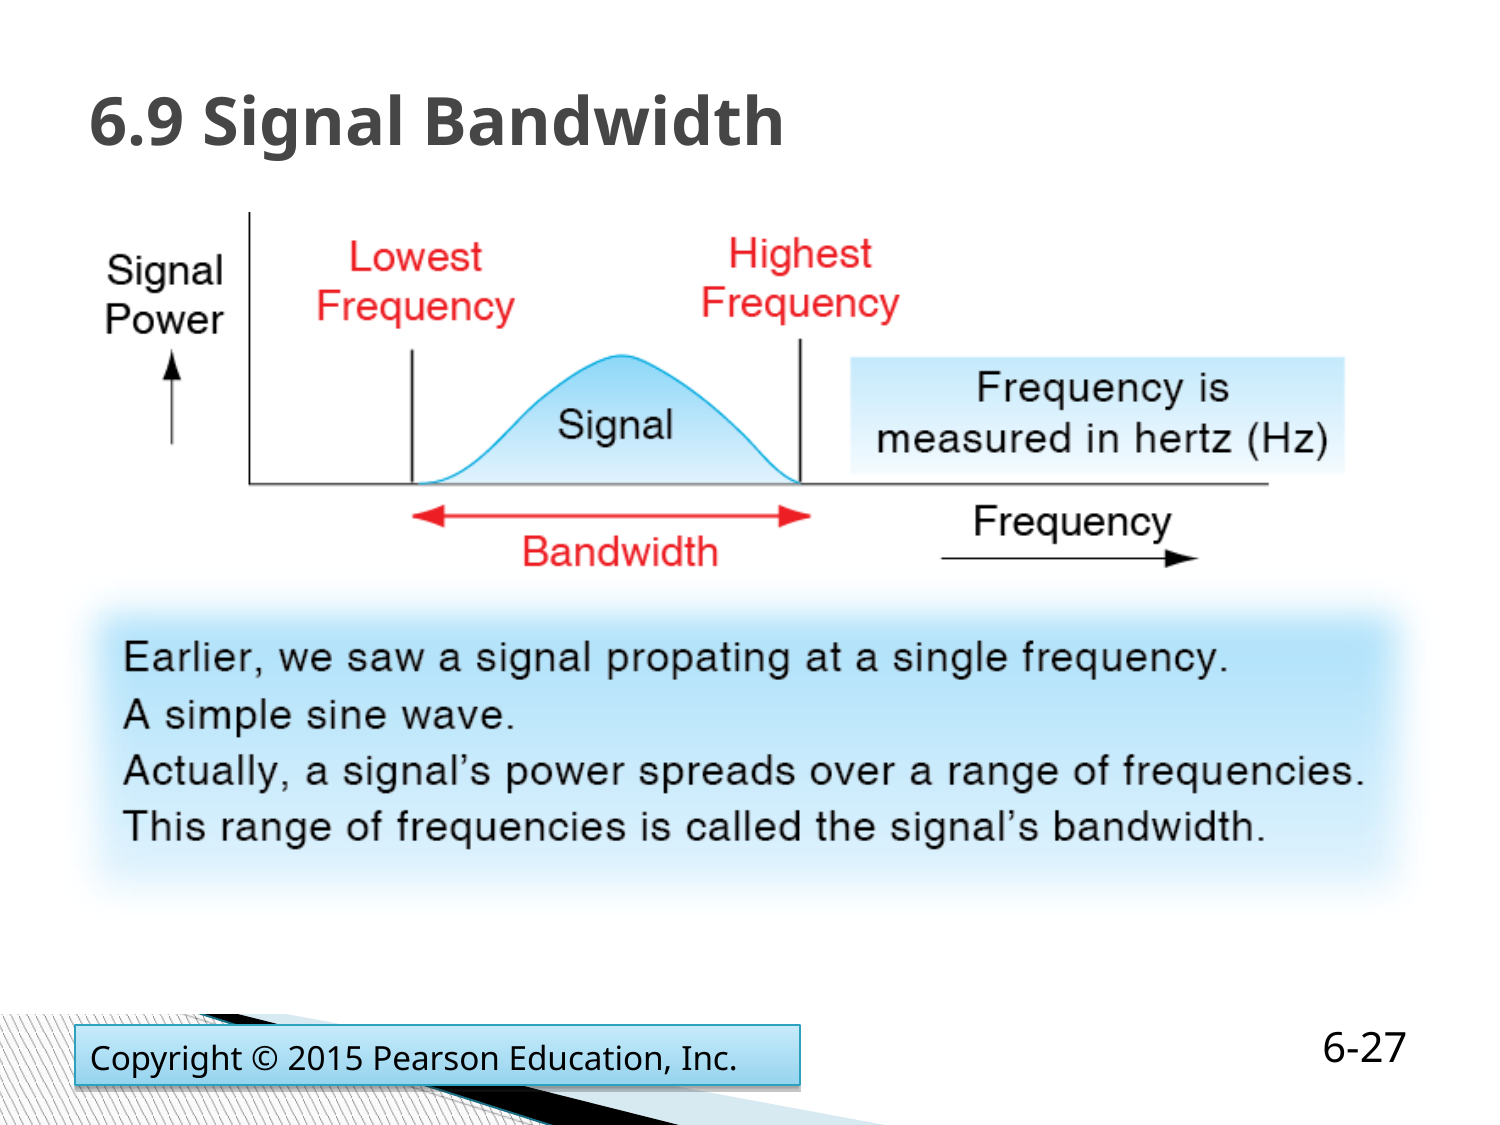

# 6.9 Signal Bandwidth
Copyright © 2015 Pearson Education, Inc.